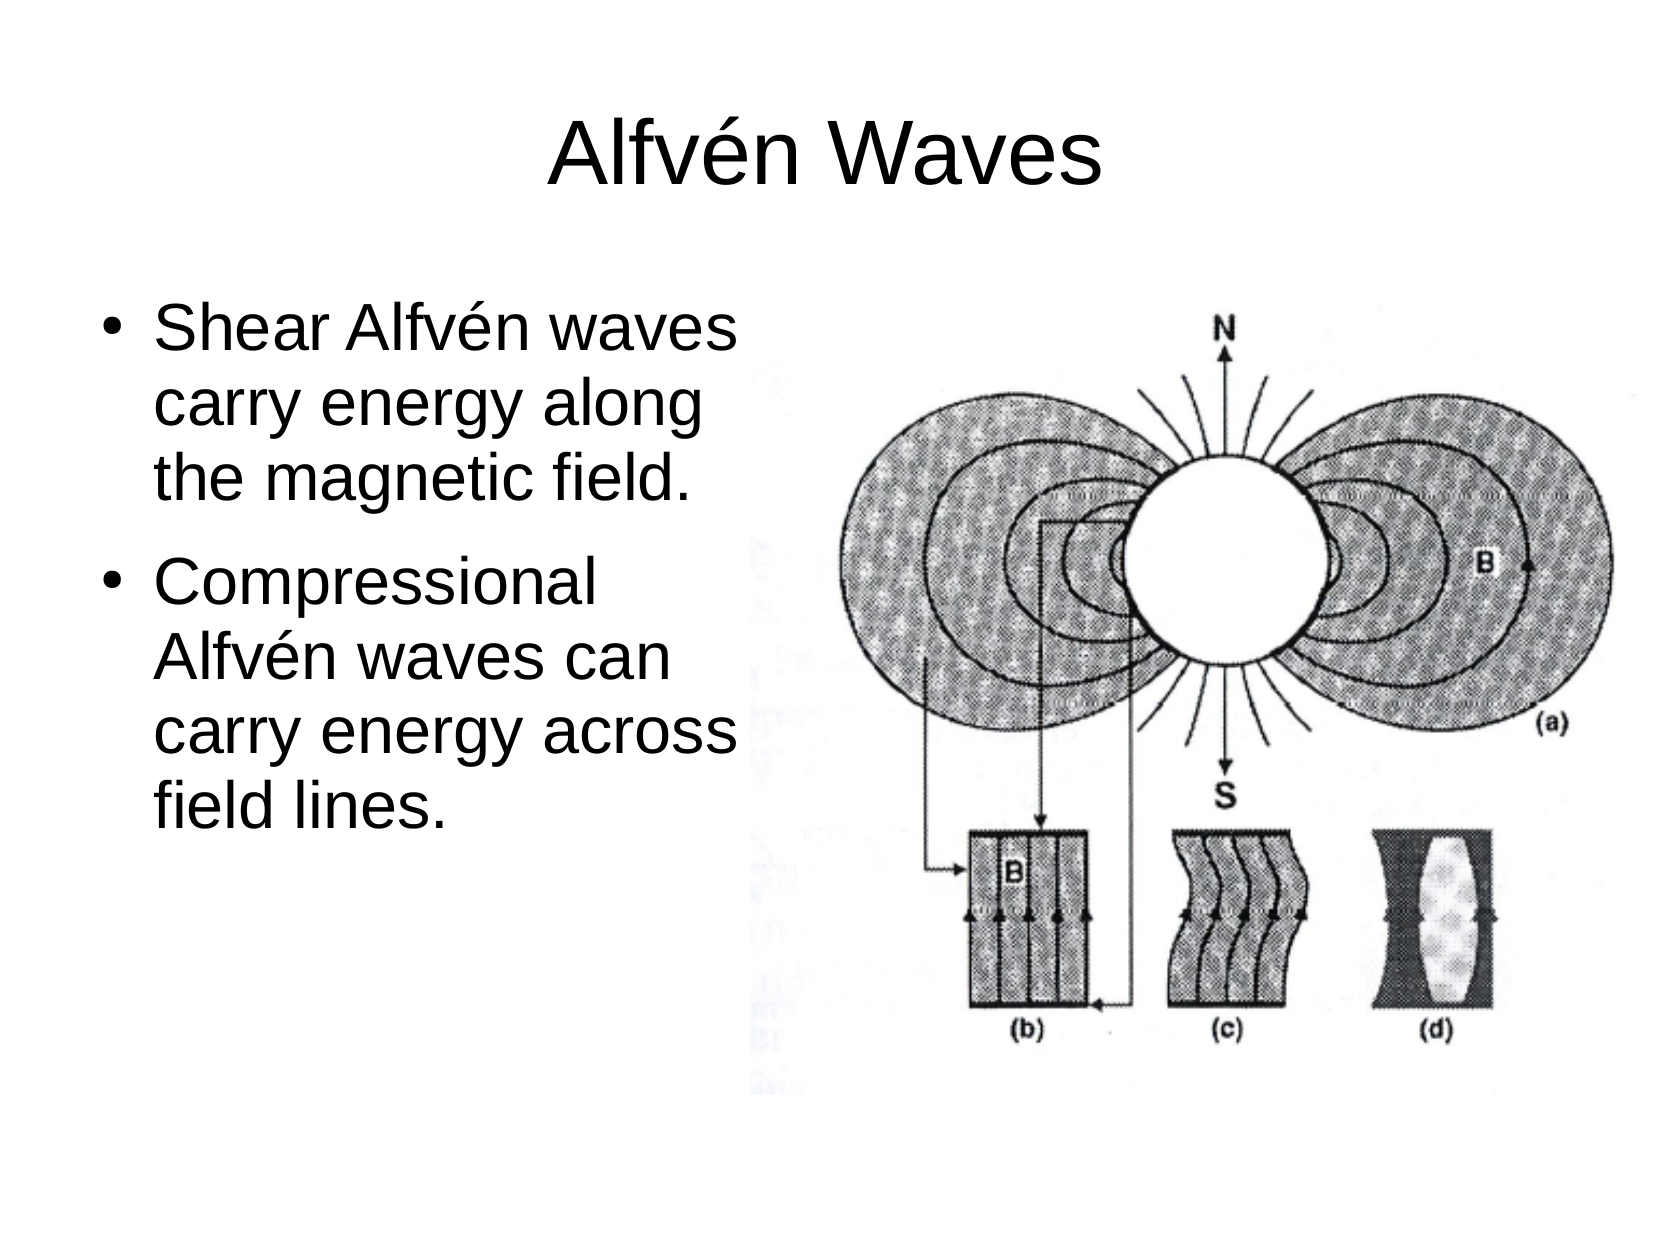

# Alfvén Waves
Shear Alfvén waves carry energy along the magnetic field.
Compressional Alfvén waves can carry energy across field lines.